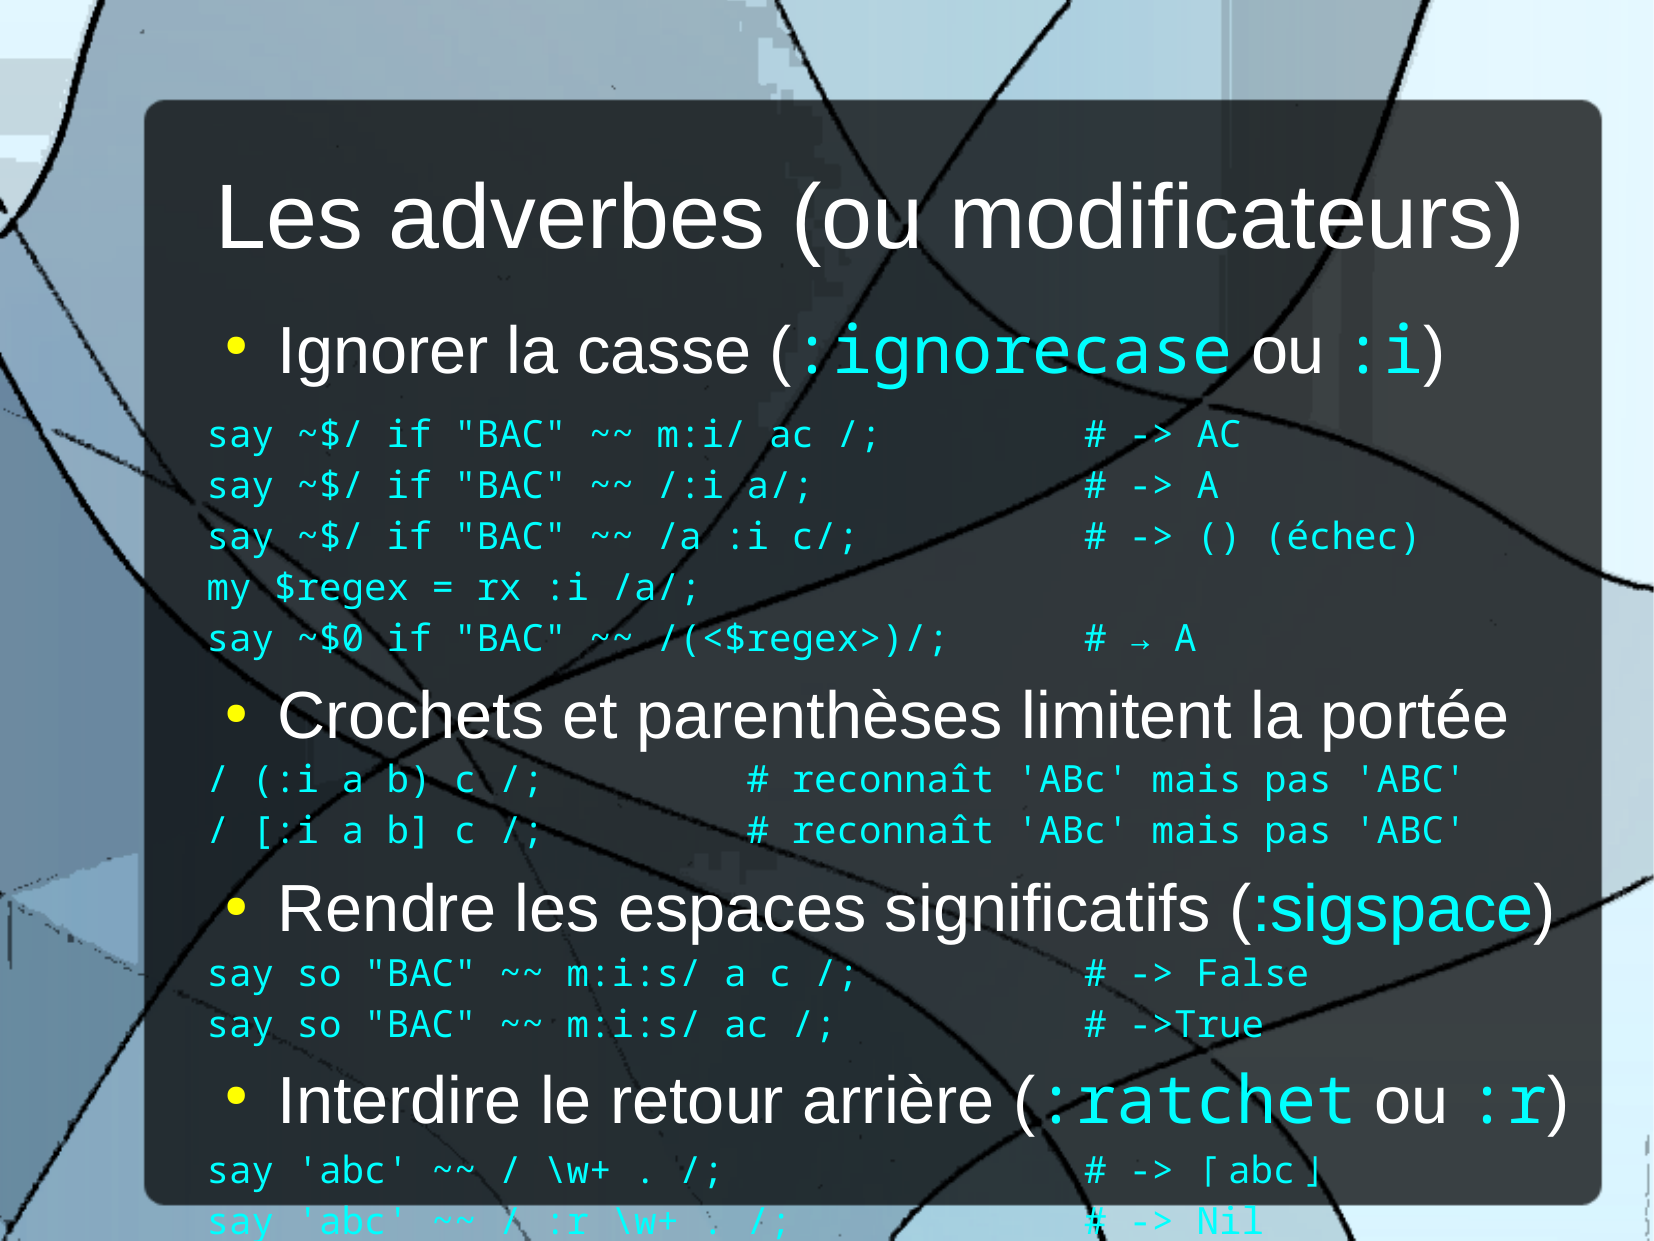

# Les adverbes (ou modificateurs)
Ignorer la casse (:ignorecase ou :i)
say ~$/ if "BAC" ~~ m:i/ ac /; # -> AC
say ~$/ if "BAC" ~~ /:i a/; # -> A
say ~$/ if "BAC" ~~ /a :i c/; # -> () (échec)
my $regex = rx :i /a/;
say ~$0 if "BAC" ~~ /(<$regex>)/; # → A
Crochets et parenthèses limitent la portée
/ (:i a b) c /; # reconnaît 'ABc' mais pas 'ABC'
/ [:i a b] c /; # reconnaît 'ABc' mais pas 'ABC'
Rendre les espaces significatifs (:sigspace)
say so "BAC" ~~ m:i:s/ a c /; # -> False
say so "BAC" ~~ m:i:s/ ac /; # ->True
Interdire le retour arrière (:ratchet ou :r)
say 'abc' ~~ / \w+ . /; # -> ｢abc｣
say 'abc' ~~ / :r \w+ . /; # -> Nil